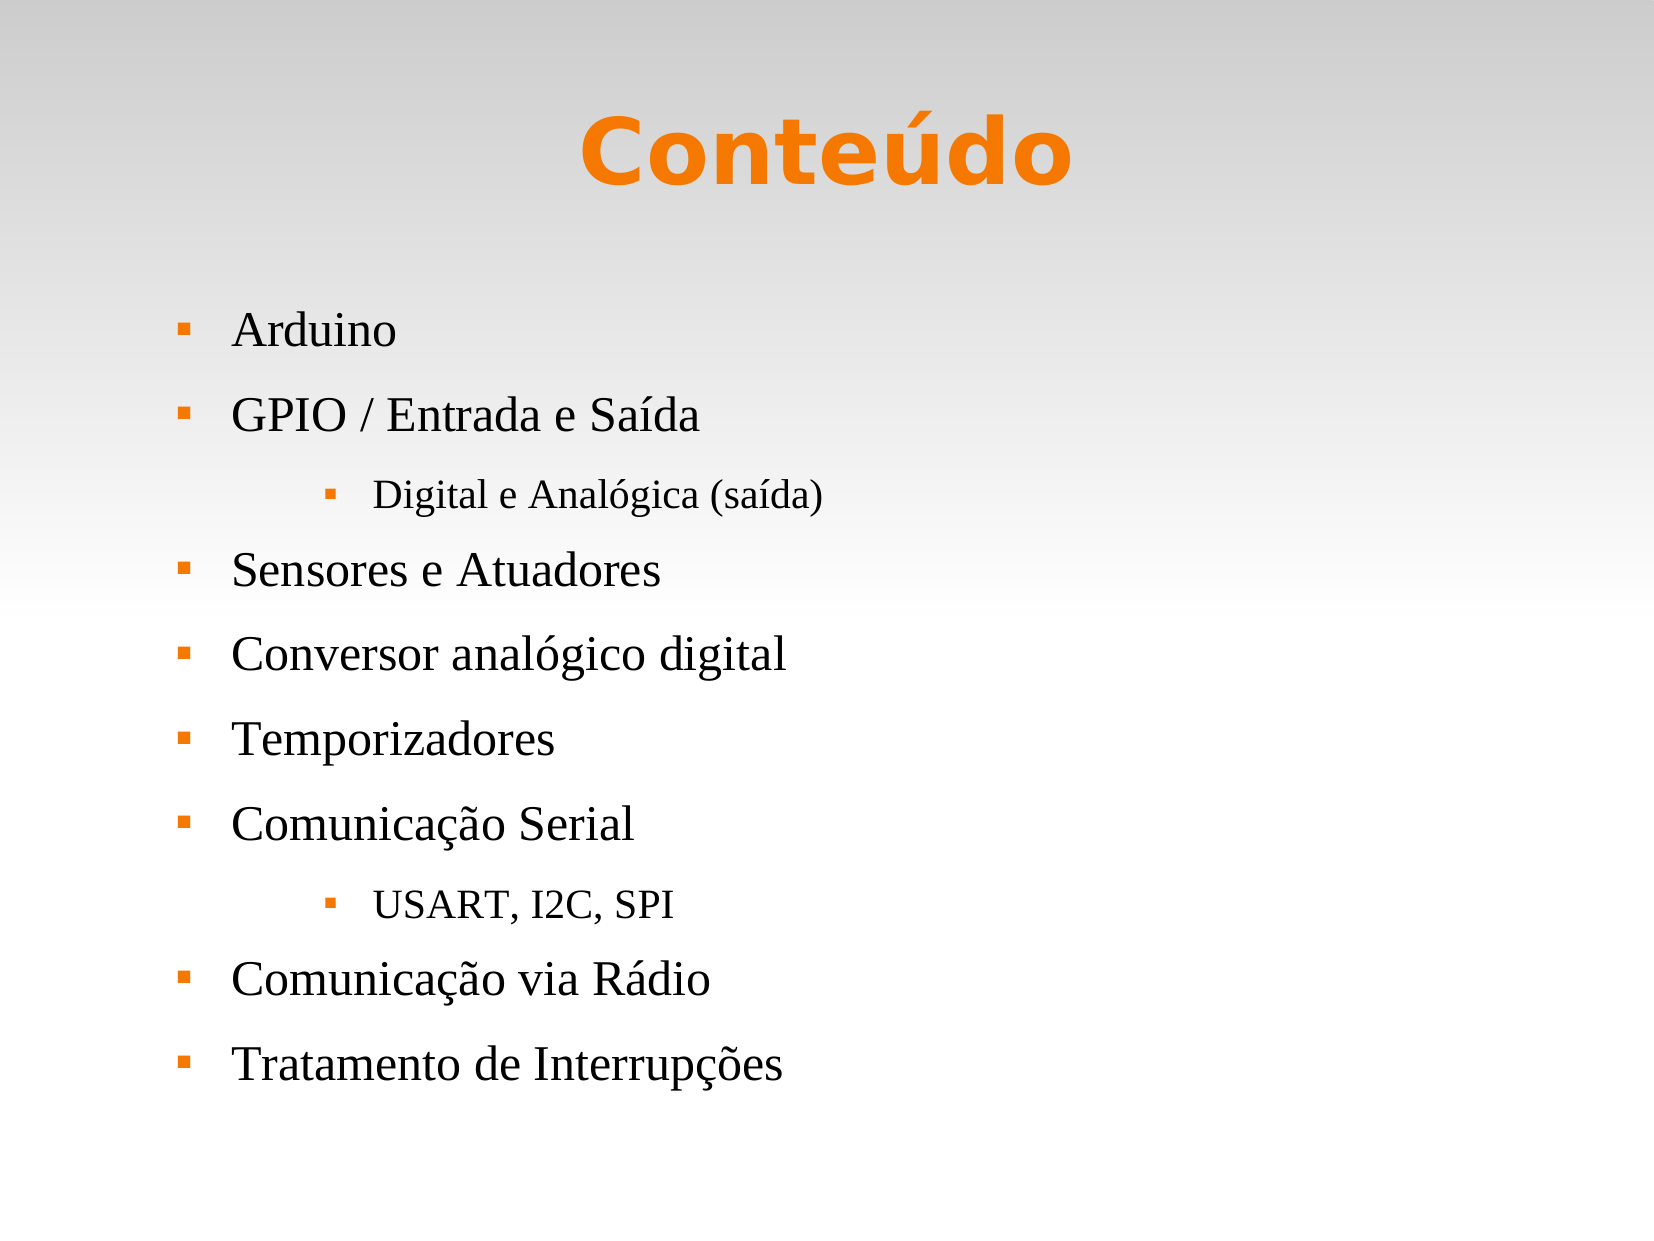

# Conteúdo
Arduino
GPIO / Entrada e Saída
Digital e Analógica (saída)
Sensores e Atuadores
Conversor analógico digital
Temporizadores
Comunicação Serial
USART, I2C, SPI
Comunicação via Rádio
Tratamento de Interrupções